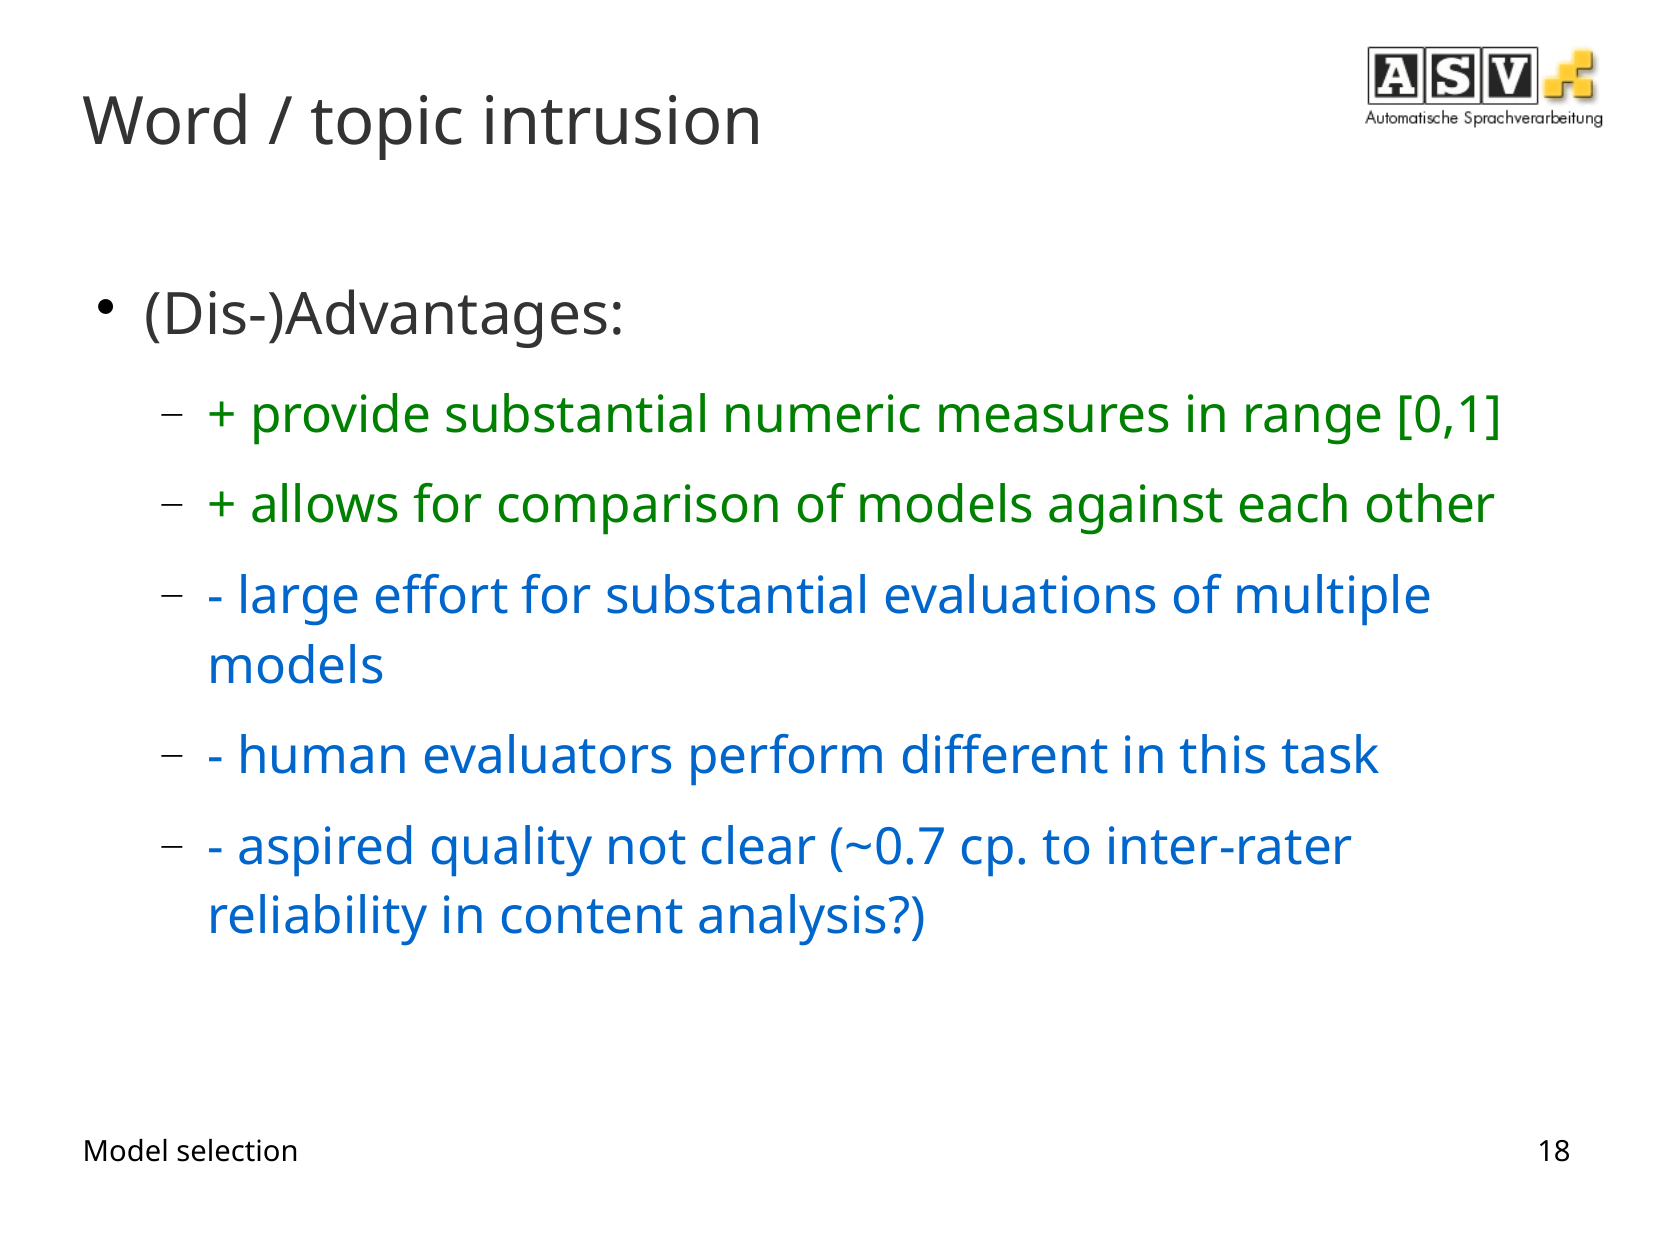

# Word / topic intrusion
(Dis-)Advantages:
+ provide substantial numeric measures in range [0,1]
+ allows for comparison of models against each other
- large effort for substantial evaluations of multiple models
- human evaluators perform different in this task
- aspired quality not clear (~0.7 cp. to inter-rater reliability in content analysis?)
Model selection
18